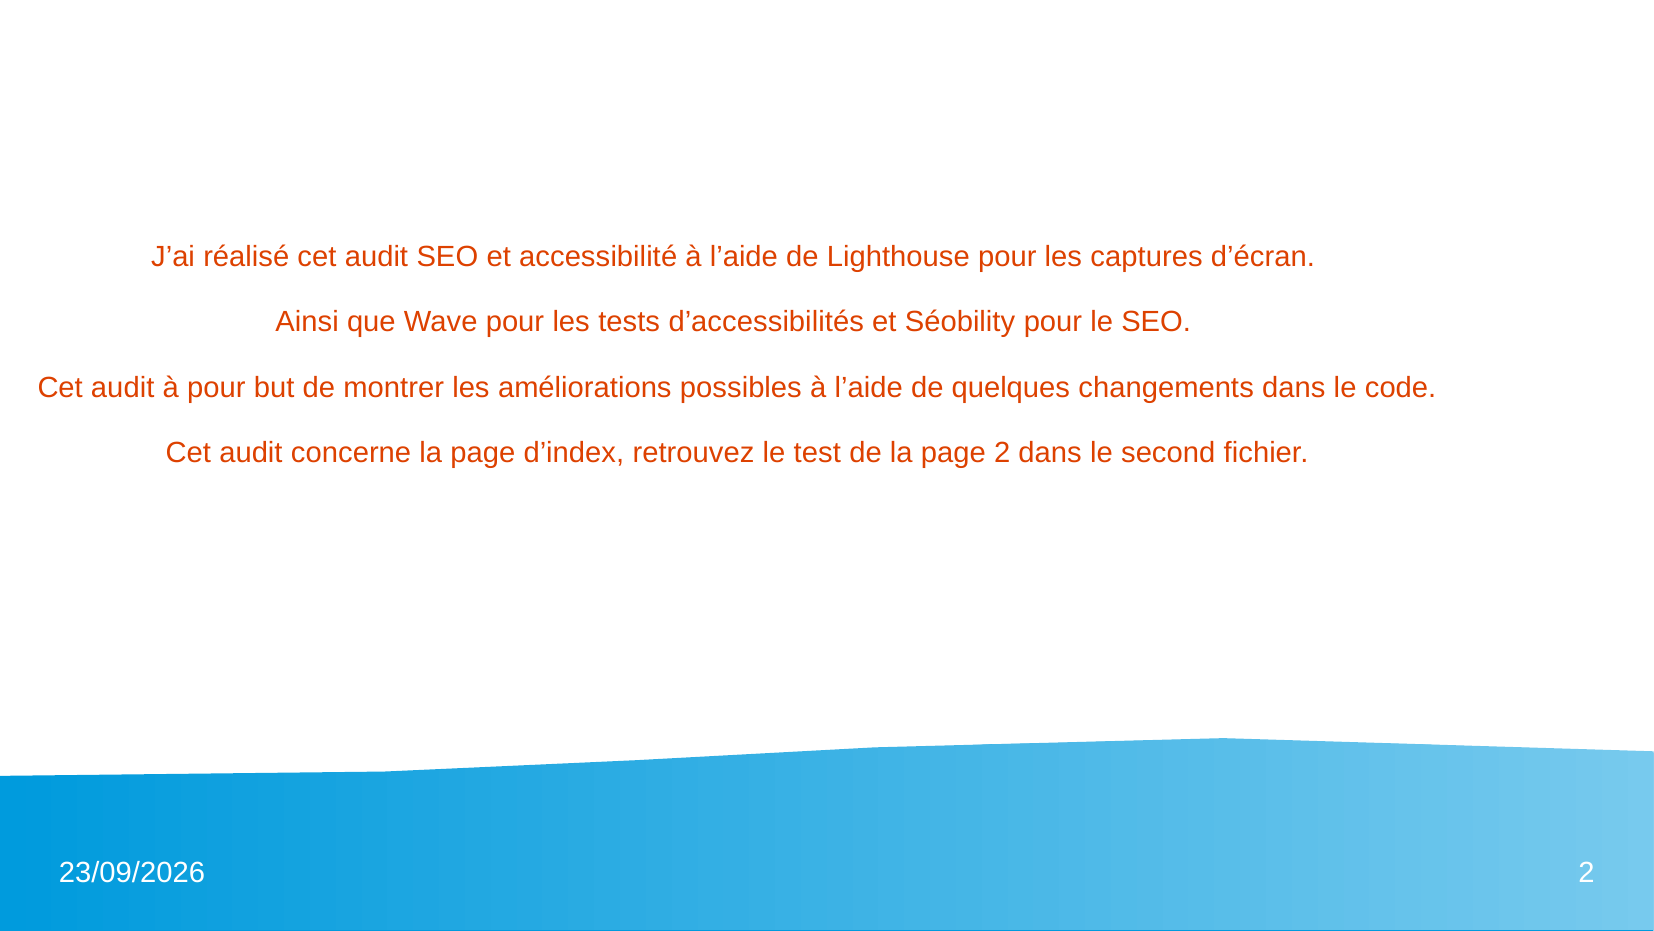

# J’ai réalisé cet audit SEO et accessibilité à l’aide de Lighthouse pour les captures d’écran. Ainsi que Wave pour les tests d’accessibilités et Séobility pour le SEO. Cet audit à pour but de montrer les améliorations possibles à l’aide de quelques changements dans le code. Cet audit concerne la page d’index, retrouvez le test de la page 2 dans le second fichier.